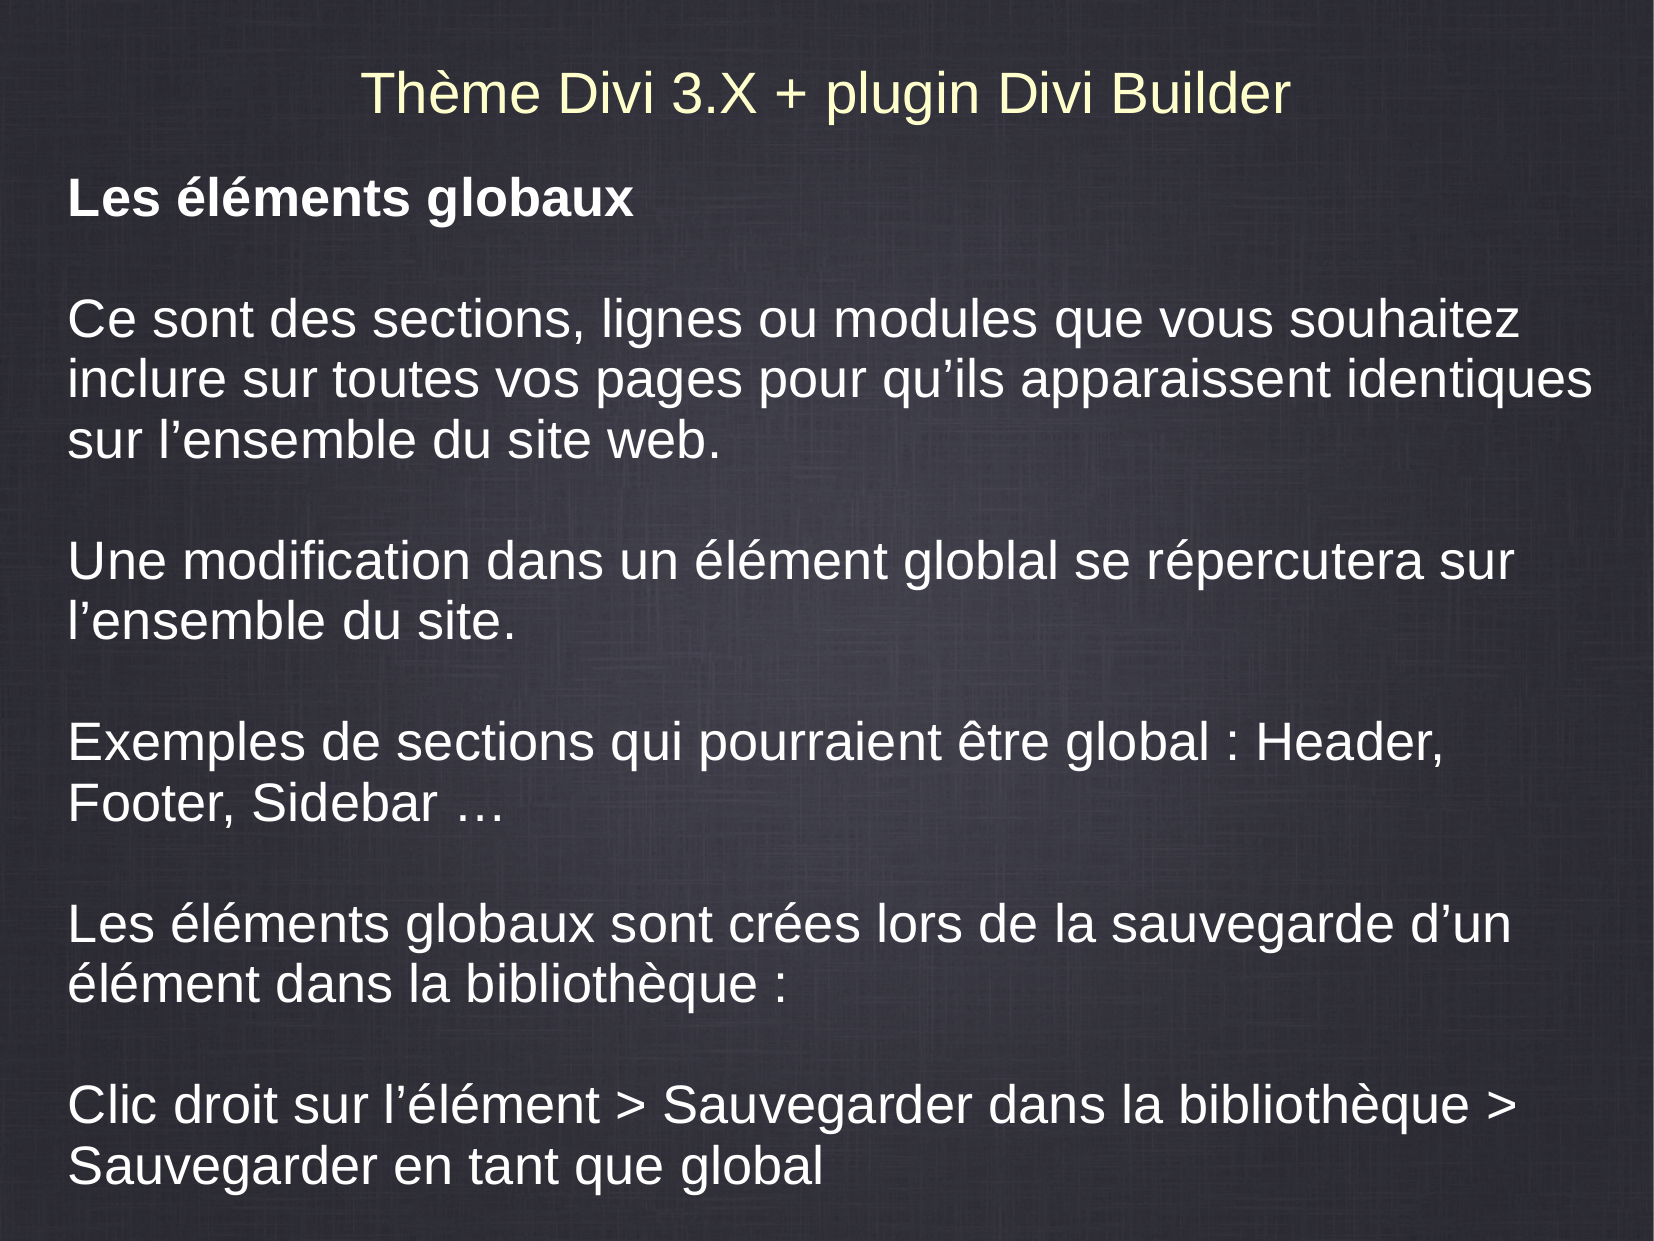

Thème Divi 3.X + plugin Divi Builder
Les éléments globaux
Ce sont des sections, lignes ou modules que vous souhaitez inclure sur toutes vos pages pour qu’ils apparaissent identiques sur l’ensemble du site web.
Une modification dans un élément globlal se répercutera sur l’ensemble du site.
Exemples de sections qui pourraient être global : Header, Footer, Sidebar …
Les éléments globaux sont crées lors de la sauvegarde d’un élément dans la bibliothèque :
Clic droit sur l’élément > Sauvegarder dans la bibliothèque > Sauvegarder en tant que global